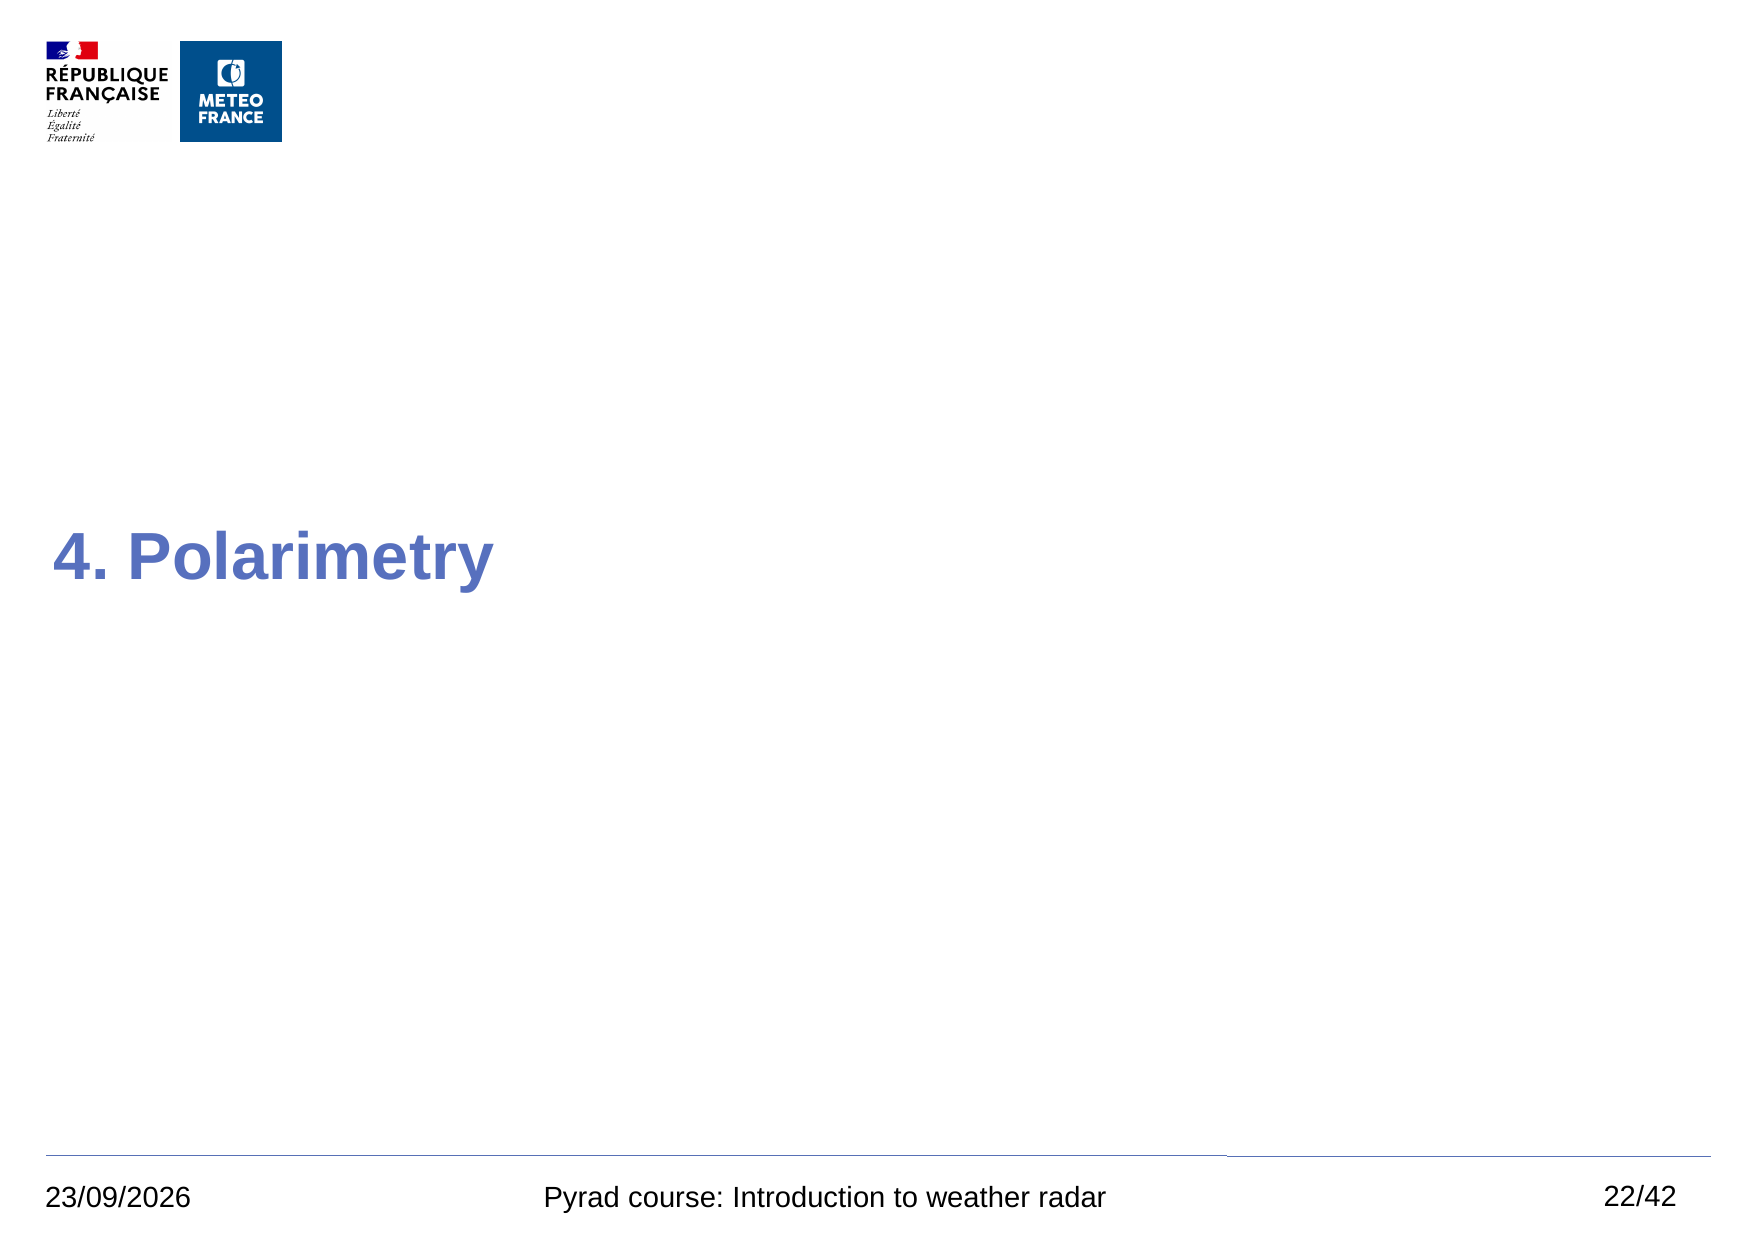

# 4. Polarimetry
22
Pyrad course: Introduction to weather radar